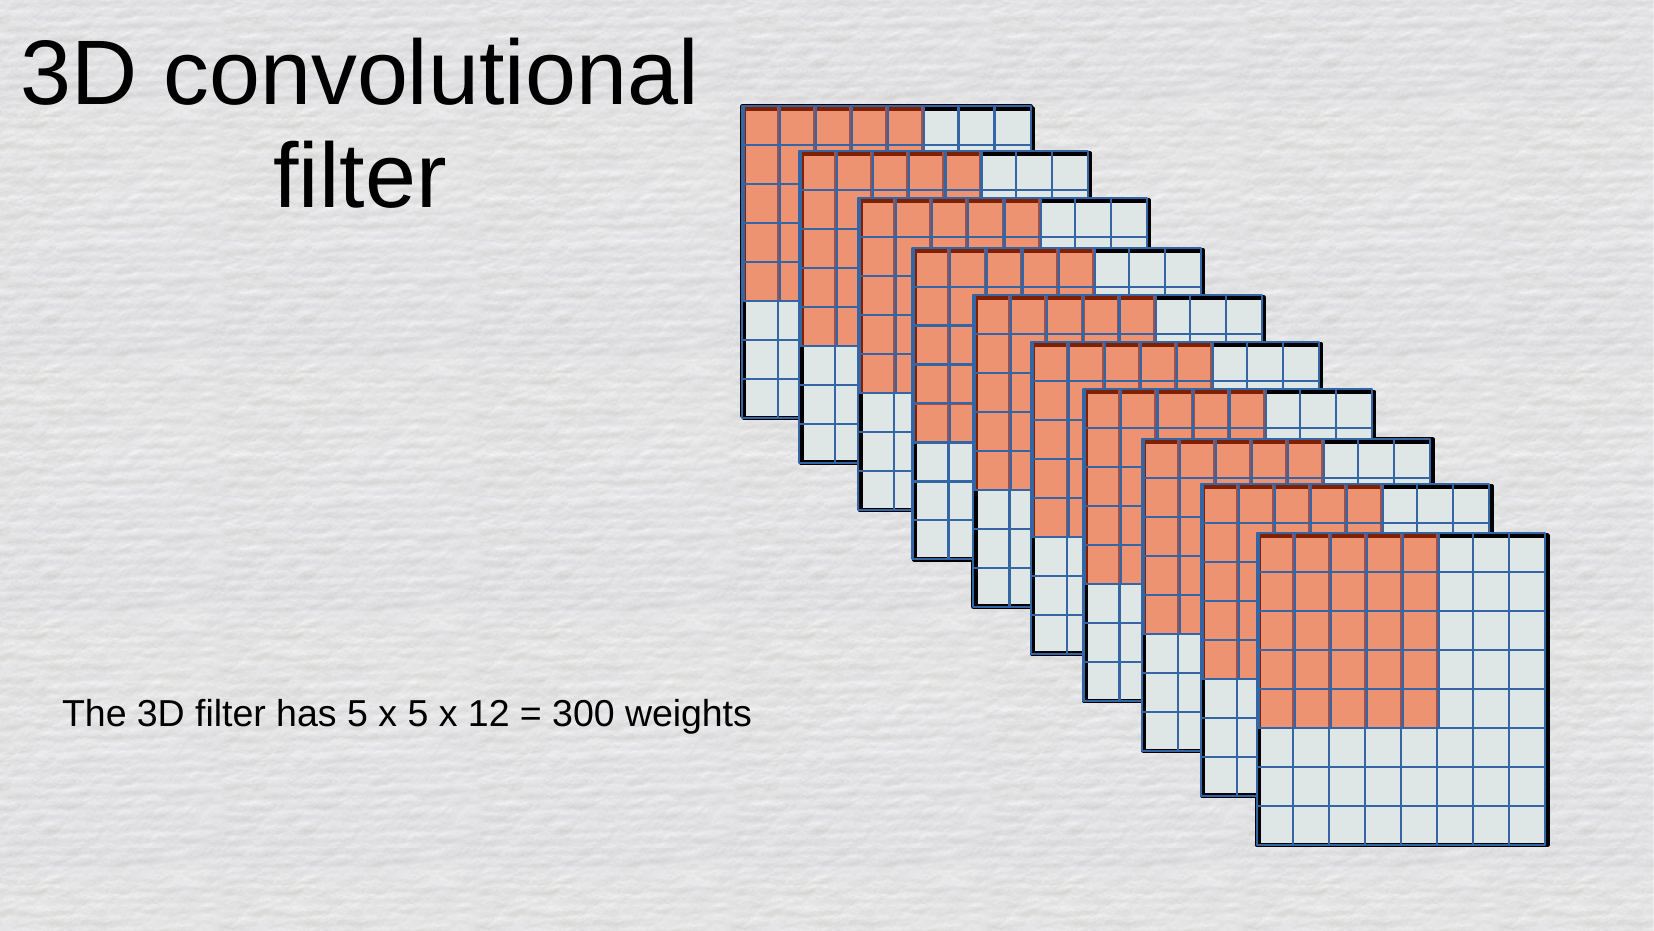

# 3D convolutional filter
The 3D filter has 5 x 5 x 12 = 300 weights